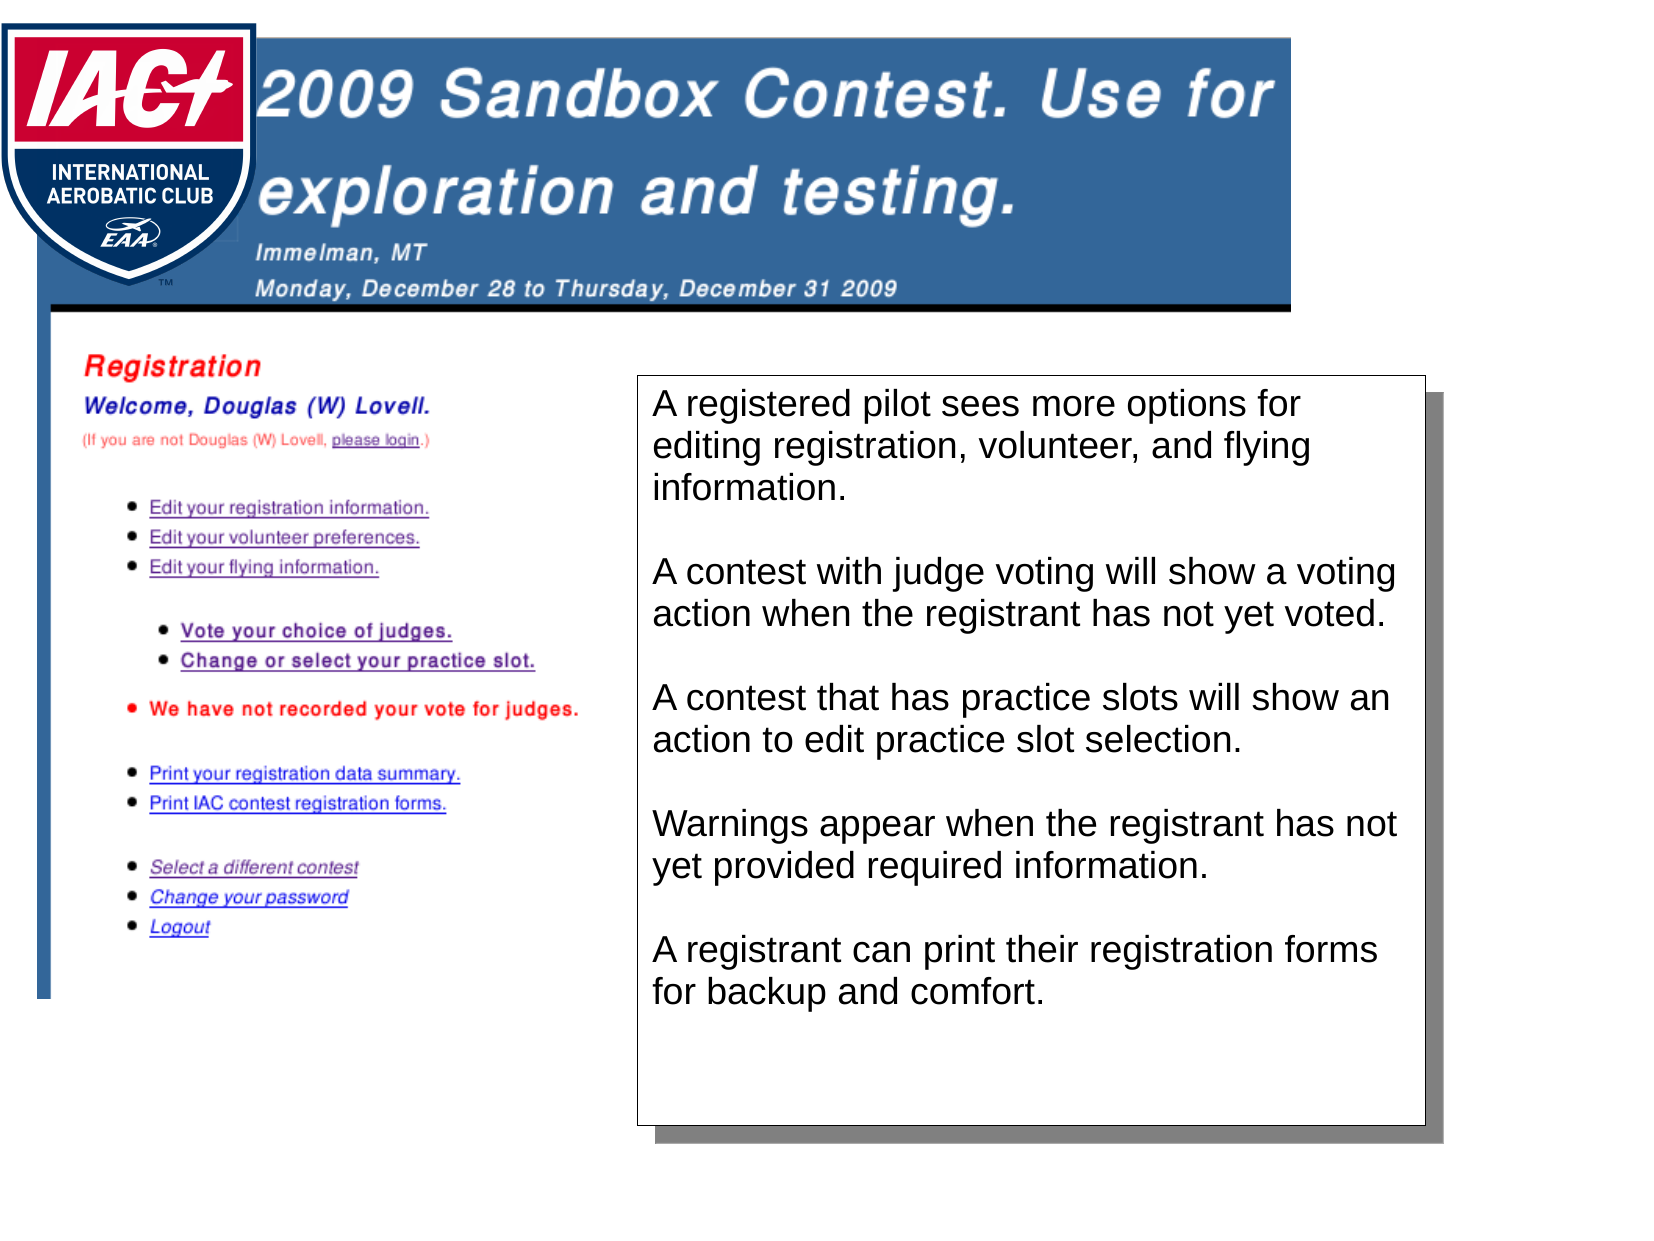

A registered pilot sees more options for editing registration, volunteer, and flying information.
A contest with judge voting will show a voting action when the registrant has not yet voted.
A contest that has practice slots will show an action to edit practice slot selection.
Warnings appear when the registrant has not yet provided required information.
A registrant can print their registration forms for backup and comfort.